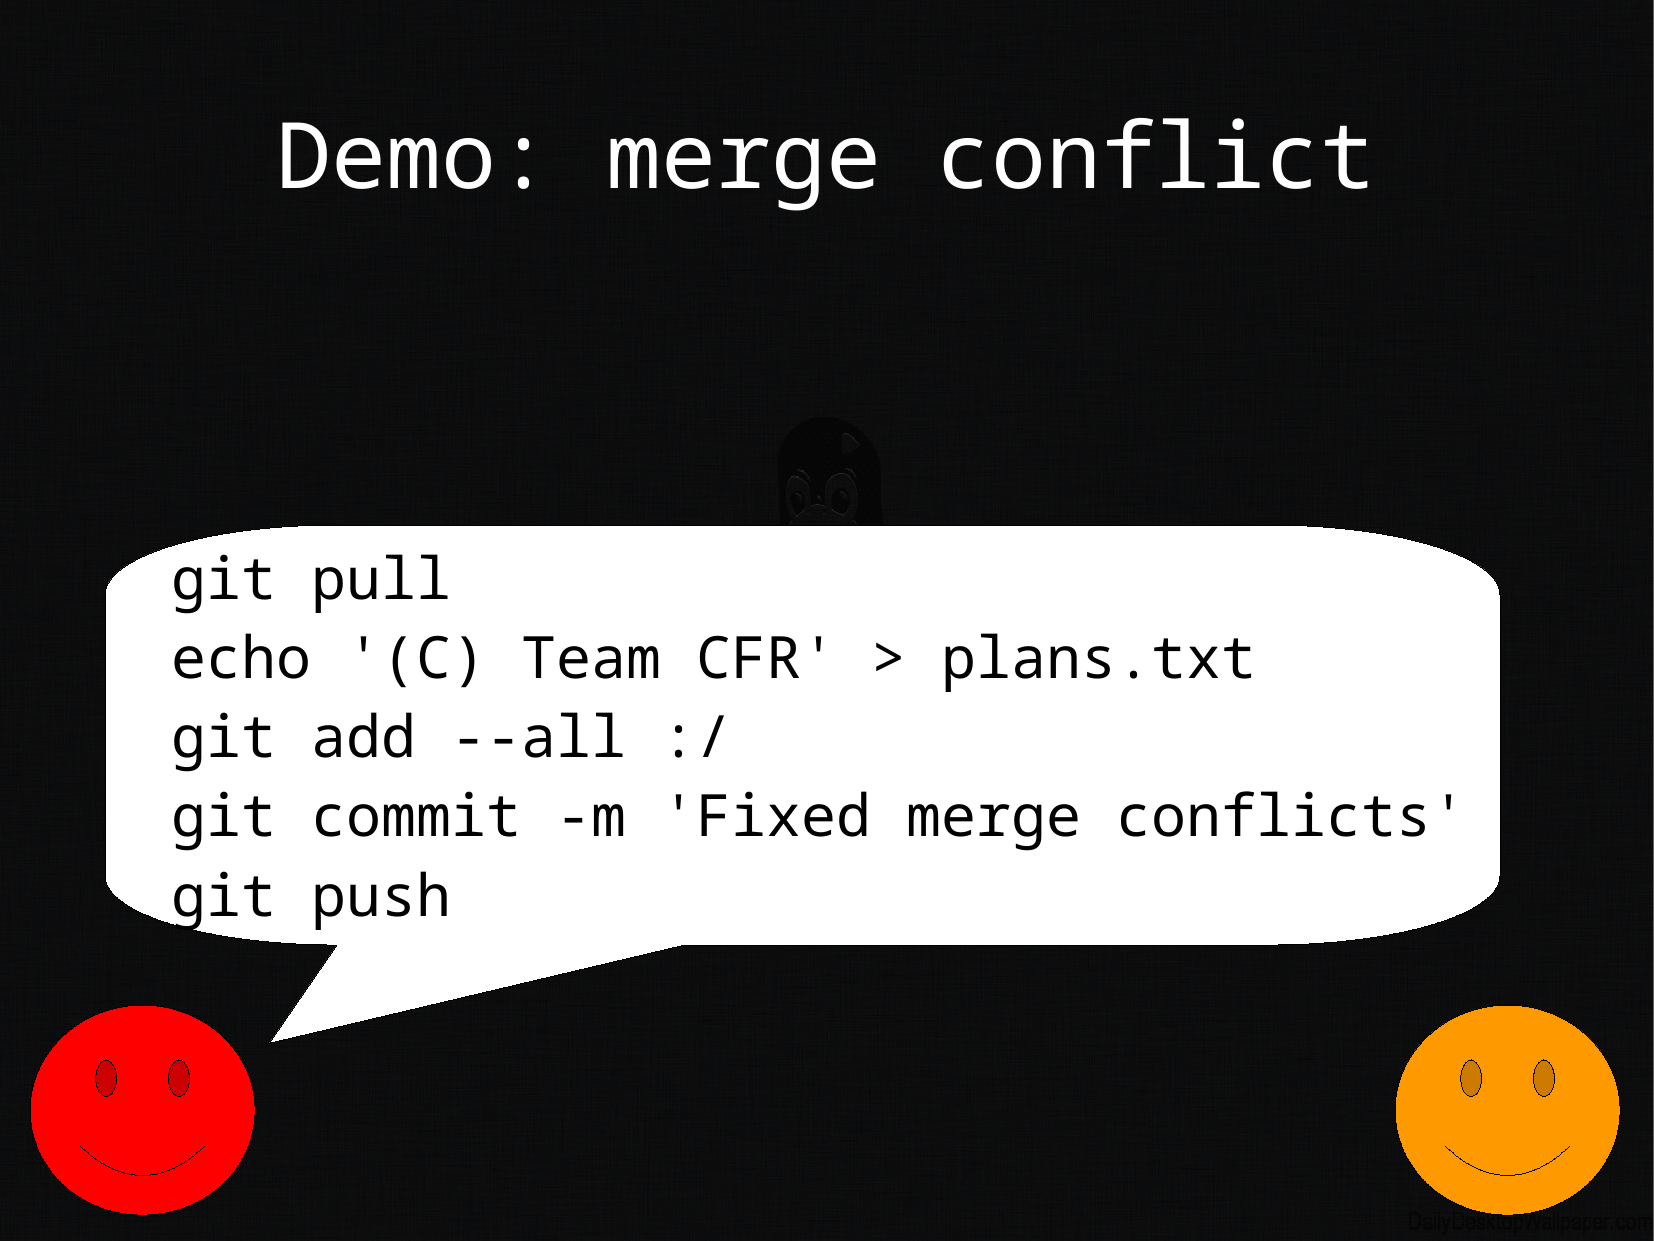

# Demo: merge conflict
git pull
echo '(C) Team CFR' > plans.txt
git add --all :/
git commit -m 'Fixed merge conflicts'
git push